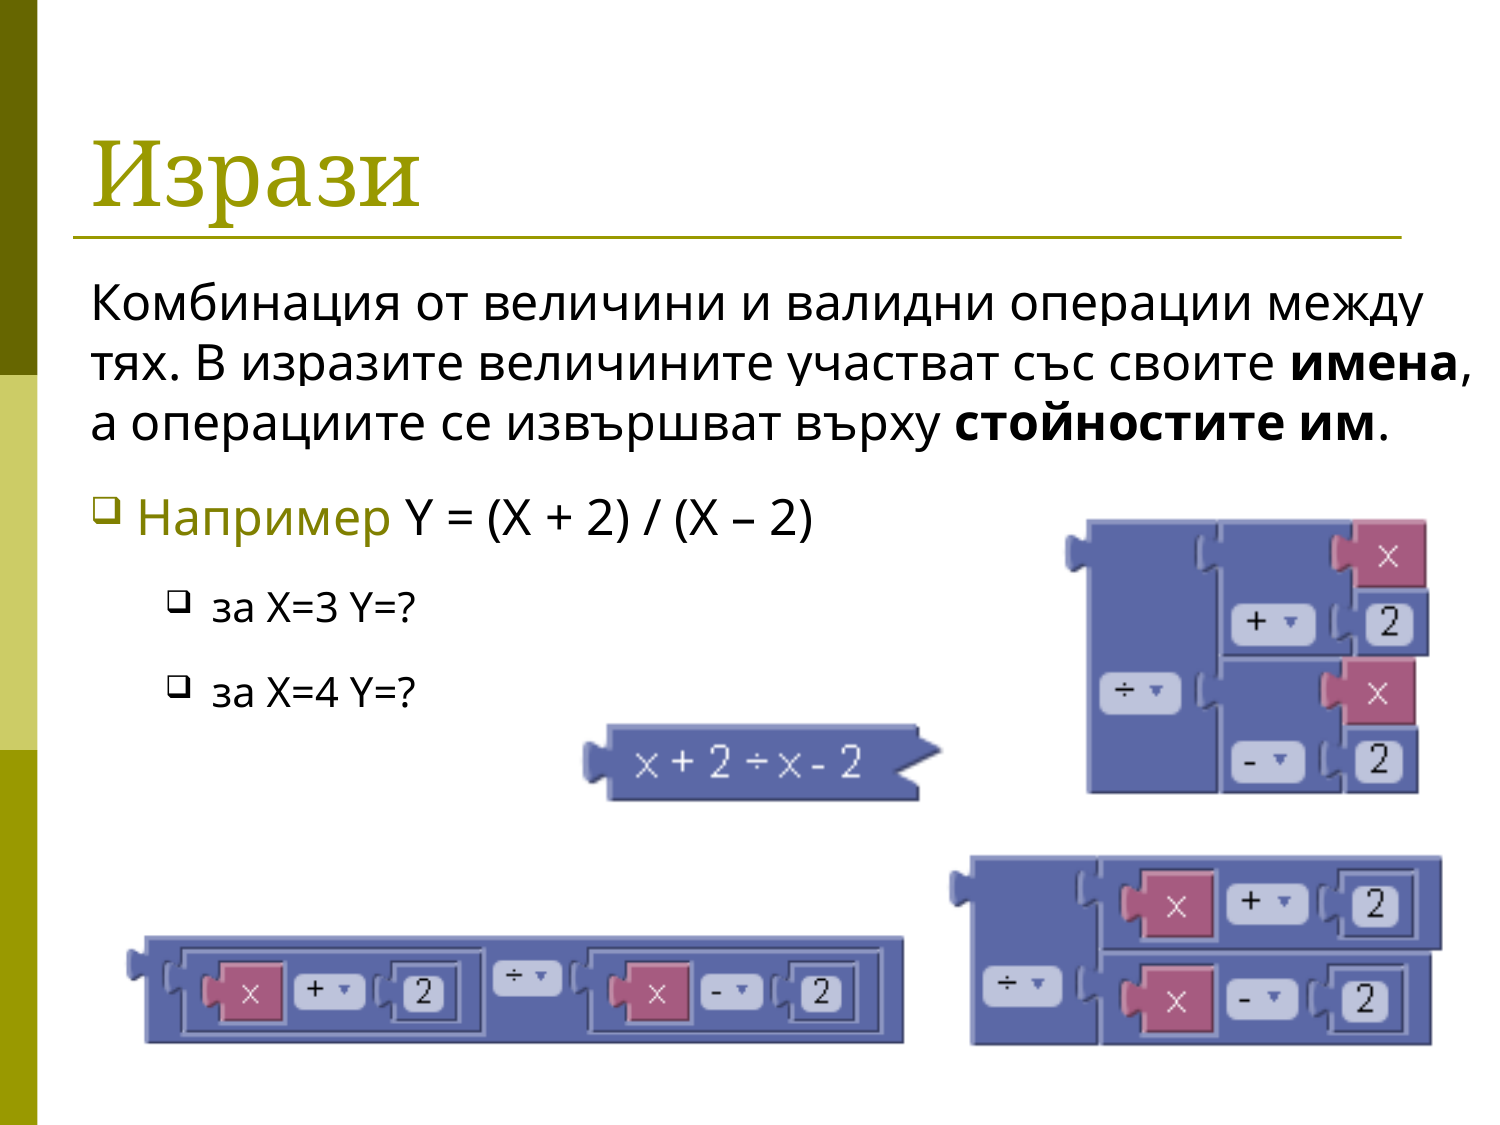

# Изрази
Комбинация от величини и валидни операции между тях. В изразите величините участват със своите имена, а операциите се извършват върху стойностите им.
 Например Y = (X + 2) / (X – 2)
за X=3 Y=?
за X=4 Y=?